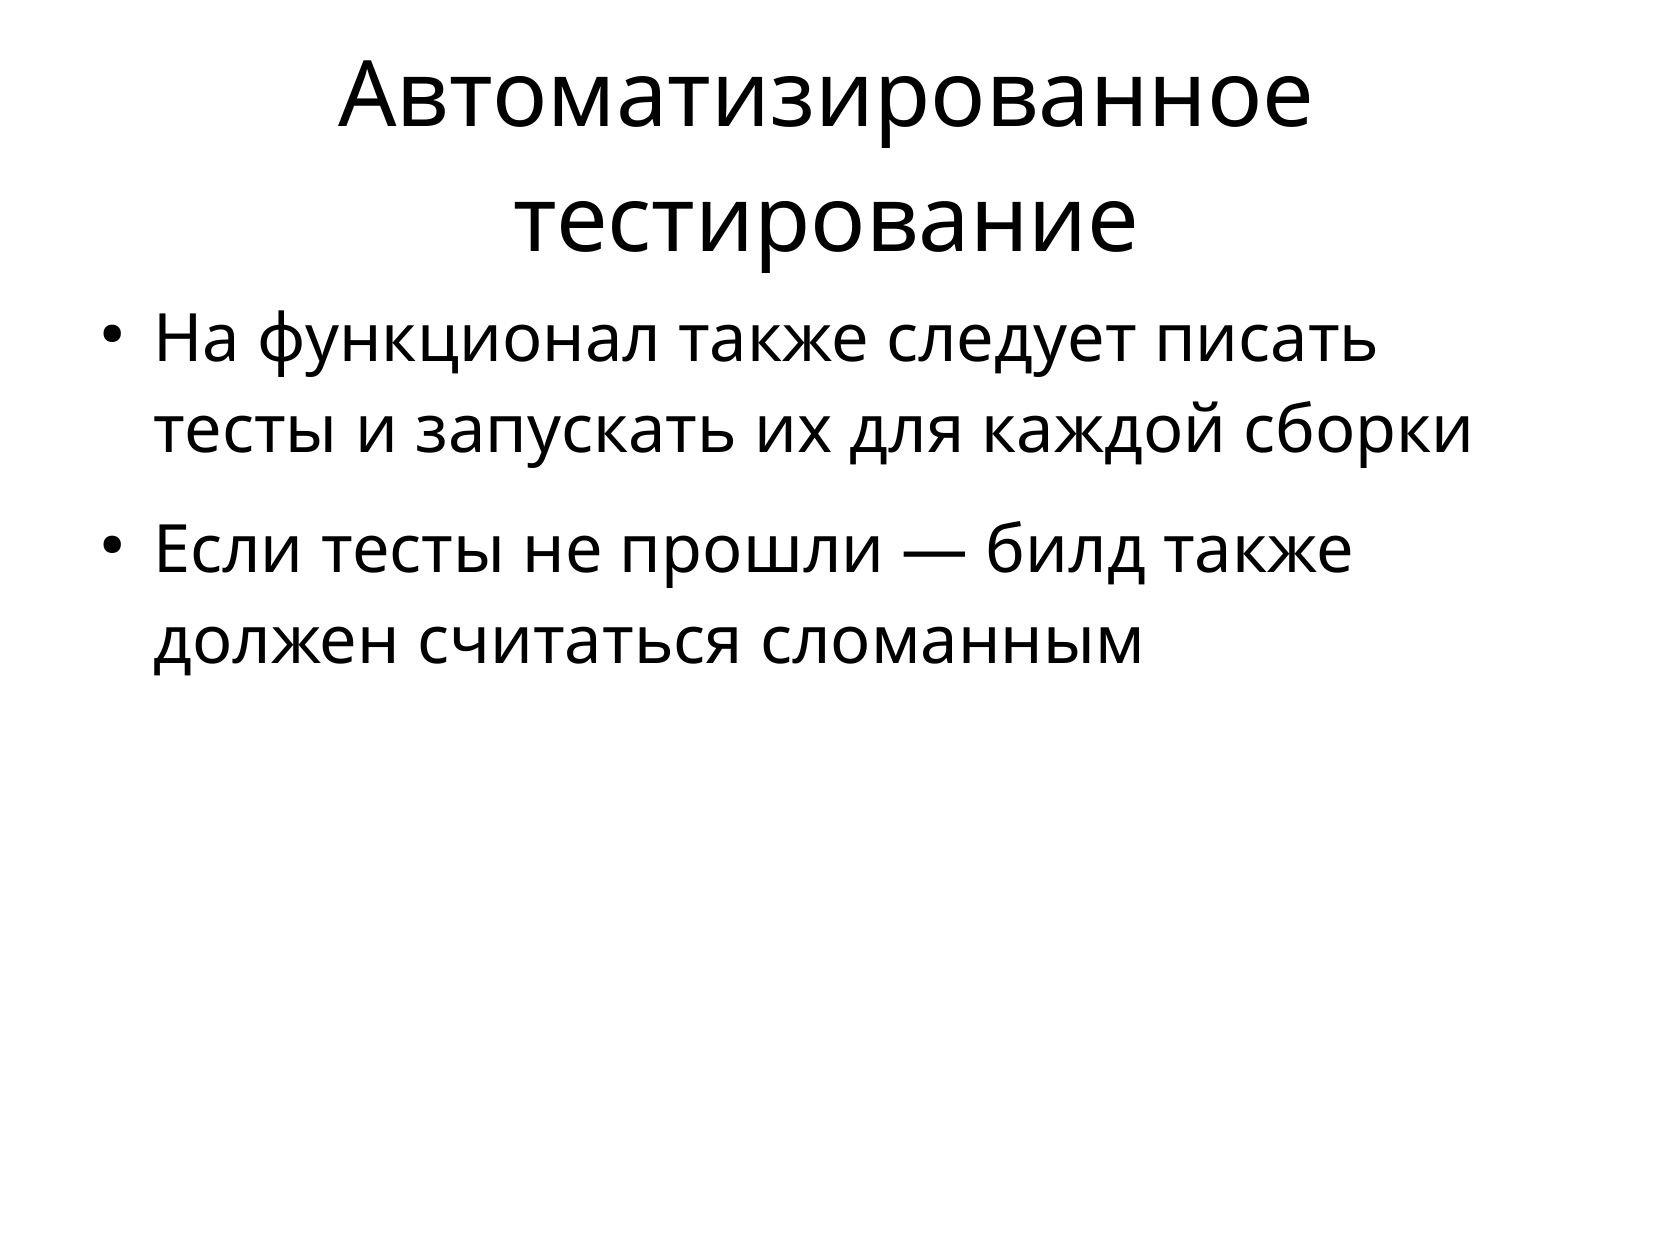

# Автоматизированное тестирование
На функционал также следует писать тесты и запускать их для каждой сборки
Если тесты не прошли — билд также должен считаться сломанным